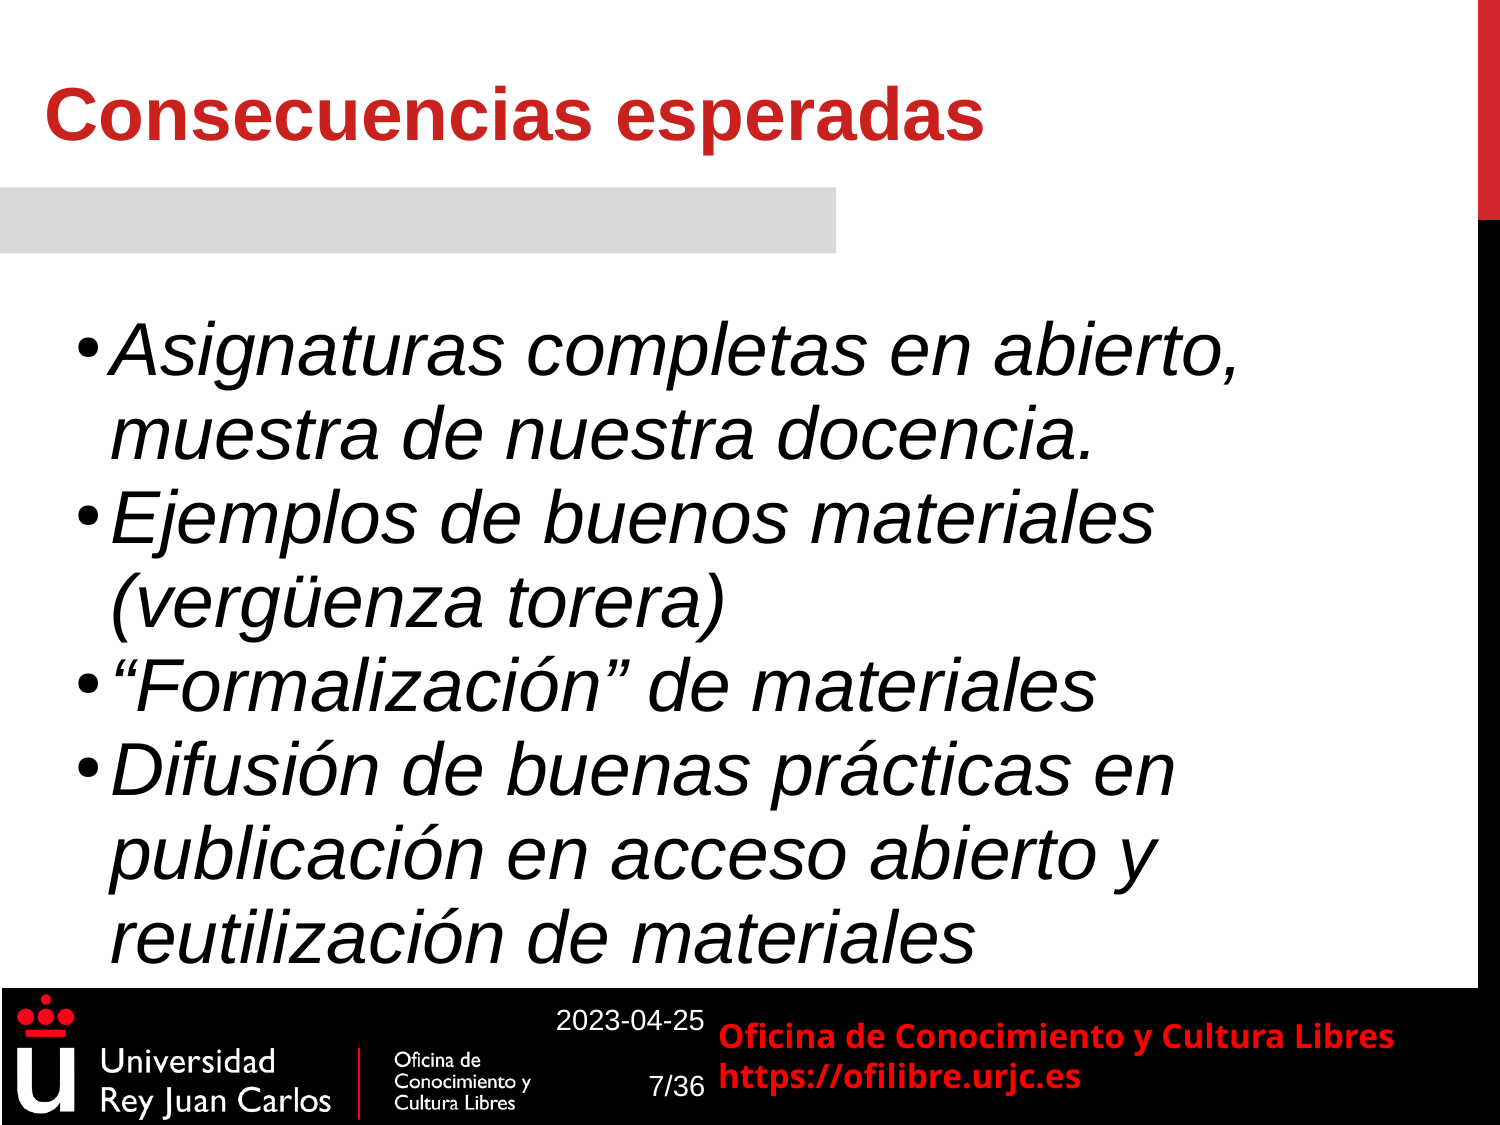

#
Consecuencias esperadas
Asignaturas completas en abierto, muestra de nuestra docencia.
Ejemplos de buenos materiales (vergüenza torera)
“Formalización” de materiales
Difusión de buenas prácticas en publicación en acceso abierto y reutilización de materiales